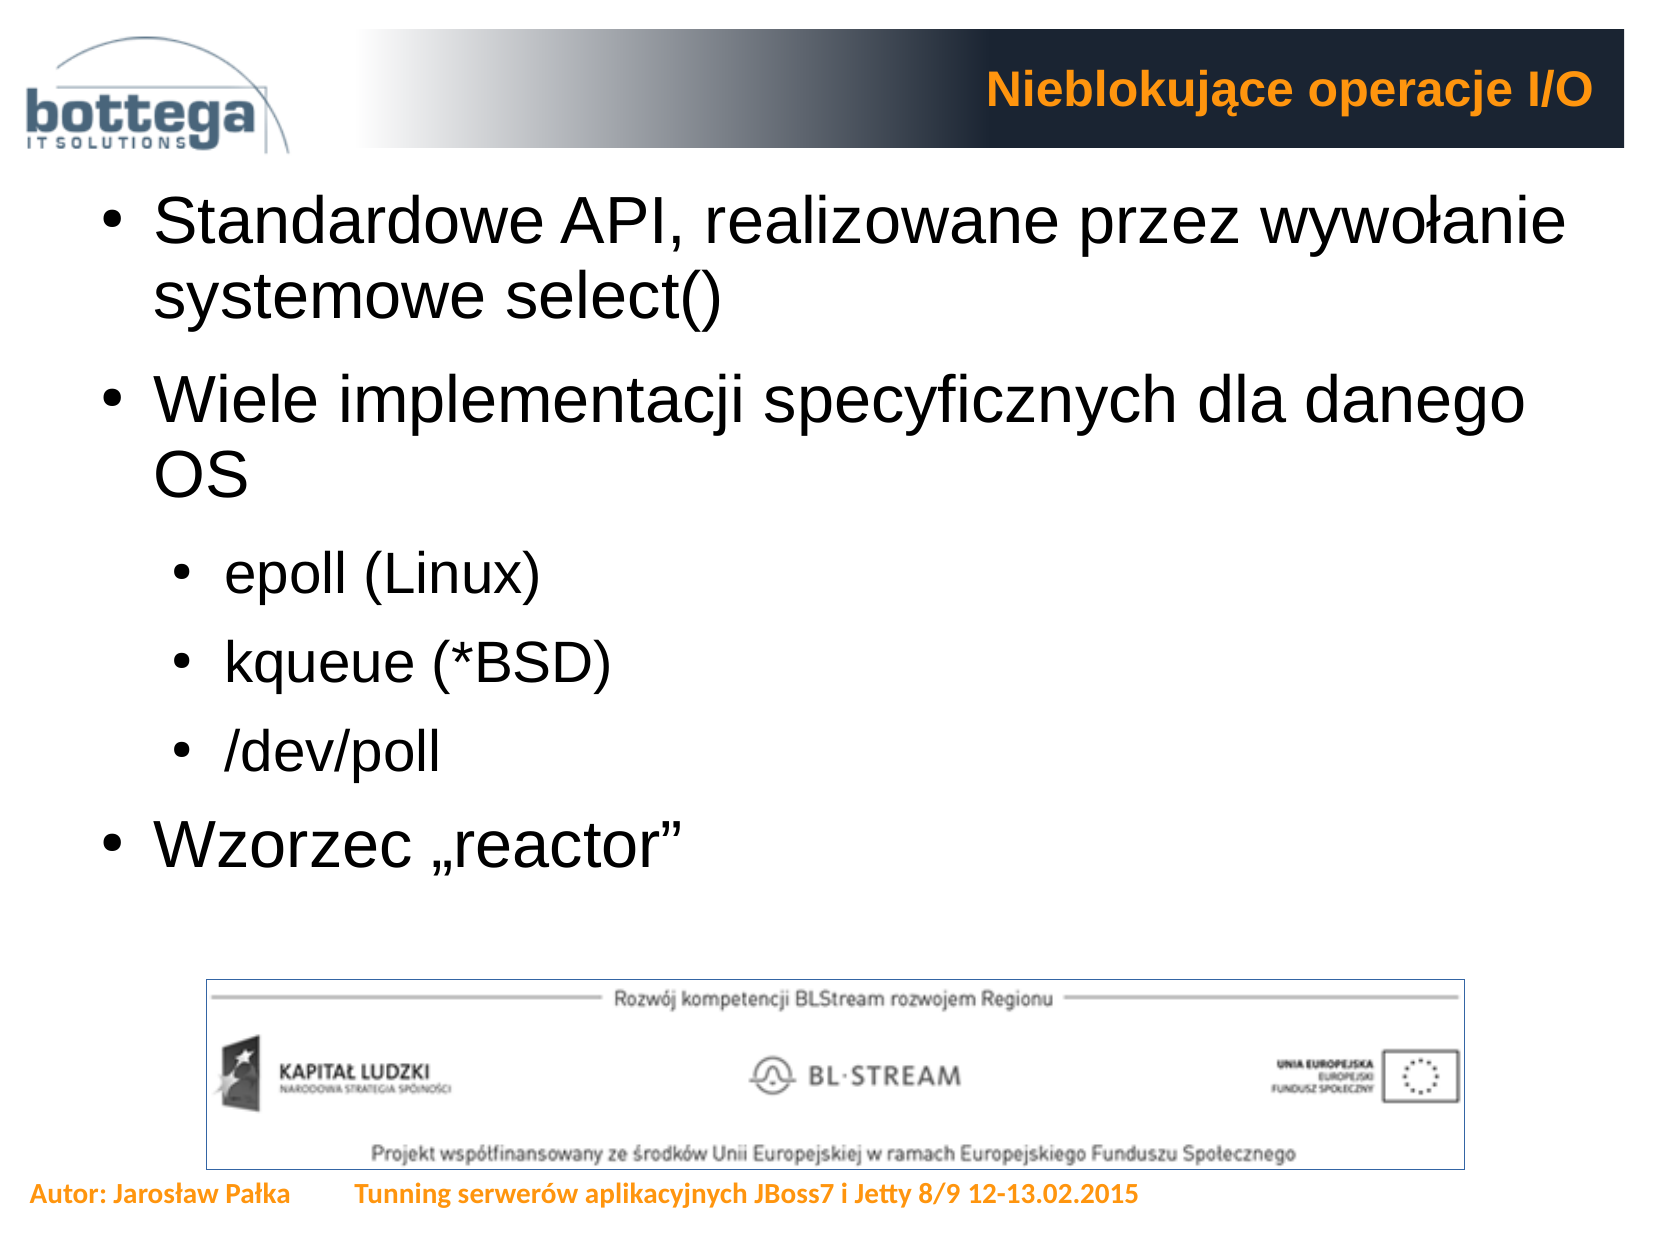

# Nieblokujące operacje I/O
Standardowe API, realizowane przez wywołanie systemowe select()
Wiele implementacji specyficznych dla danego OS
epoll (Linux)
kqueue (*BSD)
/dev/poll
Wzorzec „reactor”